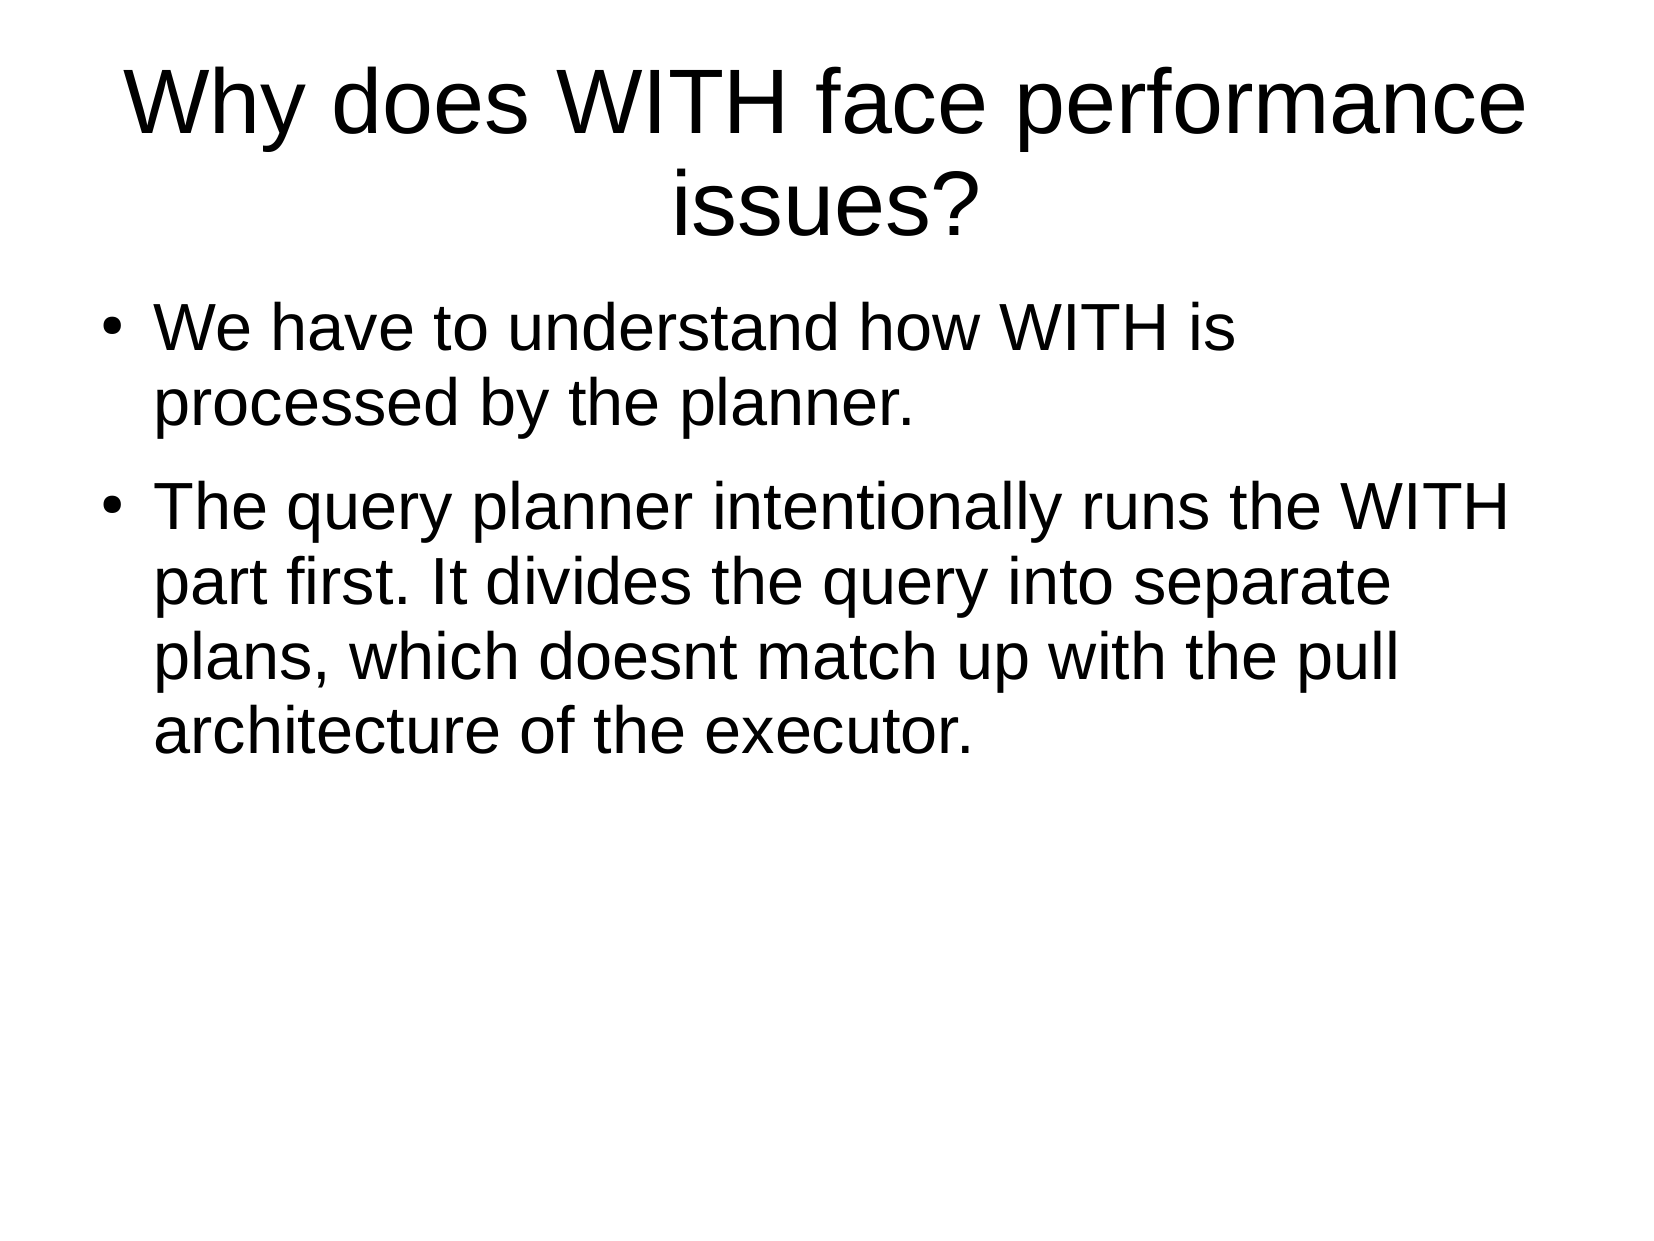

# Why does WITH face performance issues?
We have to understand how WITH is processed by the planner.
The query planner intentionally runs the WITH part first. It divides the query into separate plans, which doesnt match up with the pull architecture of the executor.